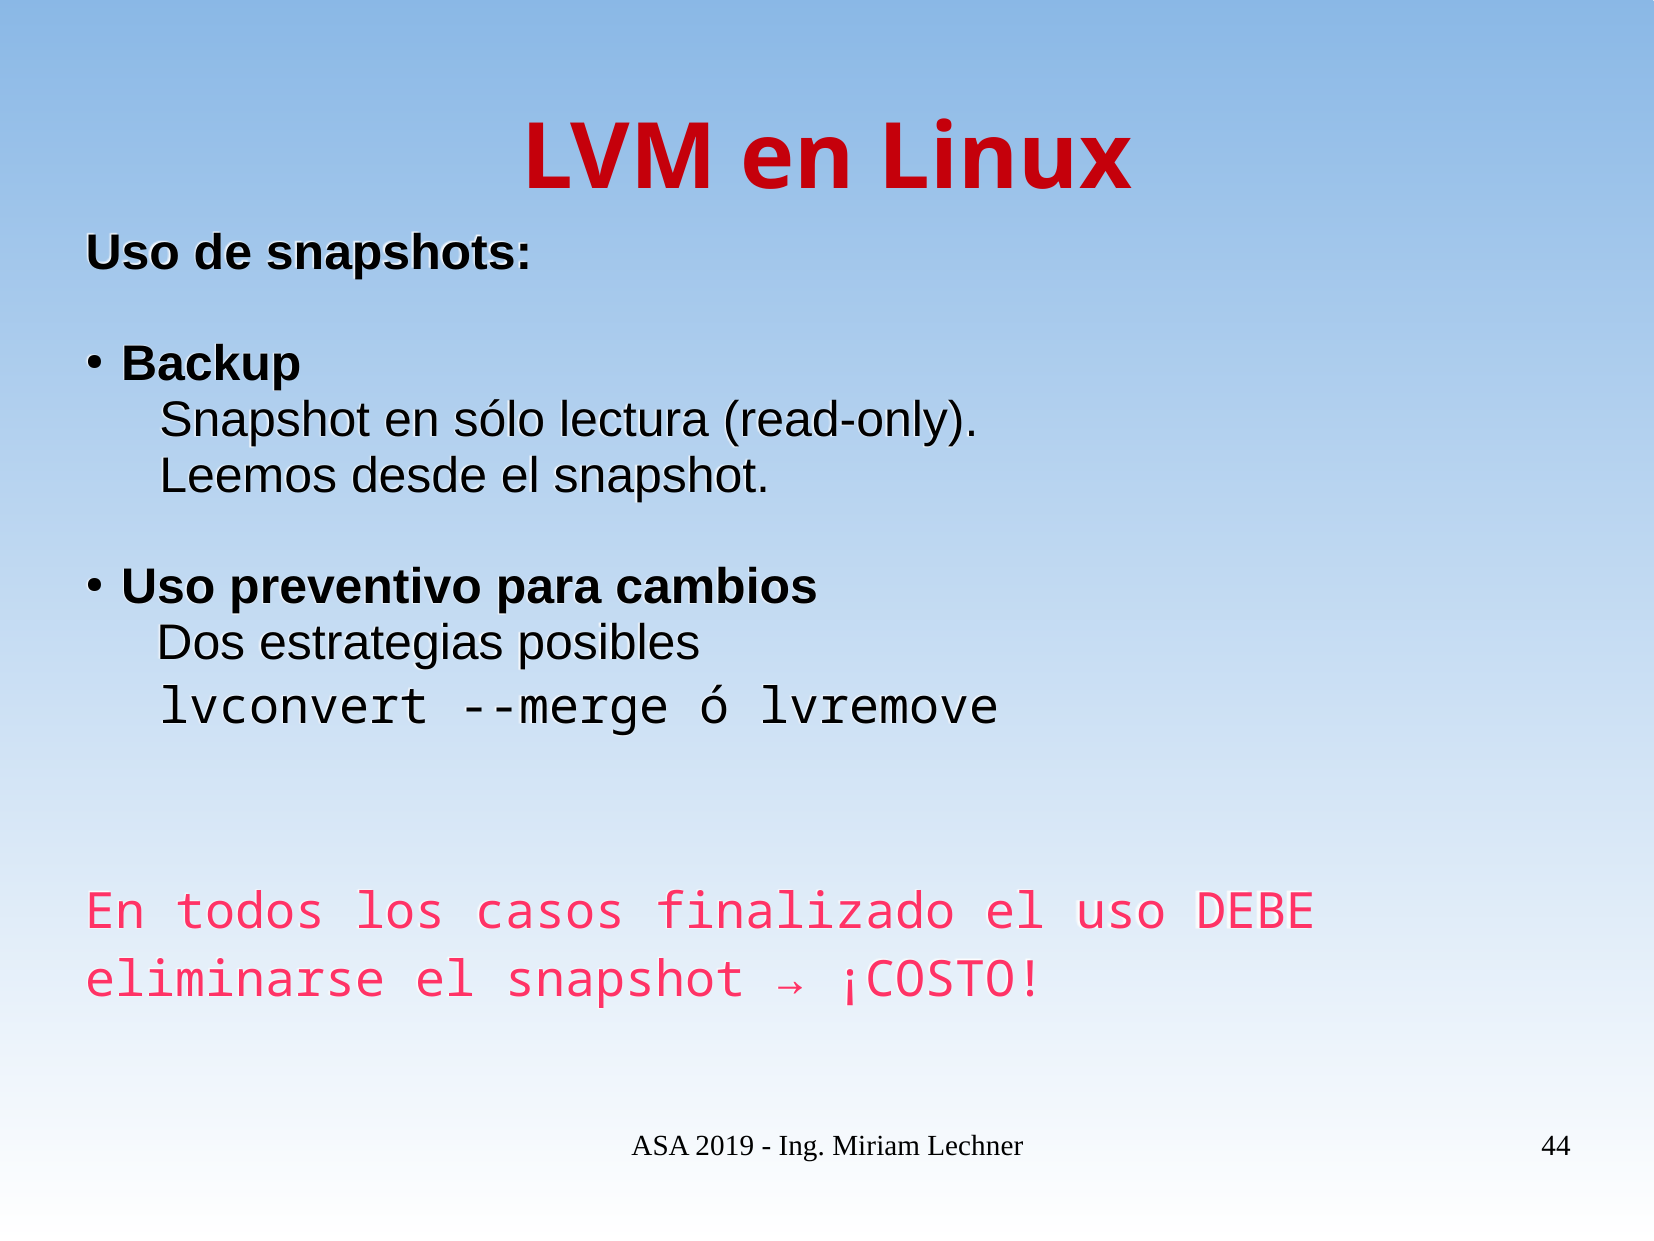

# LVM en Linux
Uso de snapshots:
Backup
	Snapshot en sólo lectura (read-only).
	Leemos desde el snapshot.
Uso preventivo para cambios
Dos estrategias posibles
	lvconvert --merge ó lvremove
En todos los casos finalizado el uso DEBE
eliminarse el snapshot → ¡COSTO!
ASA 2019 - Ing. Miriam Lechner
44